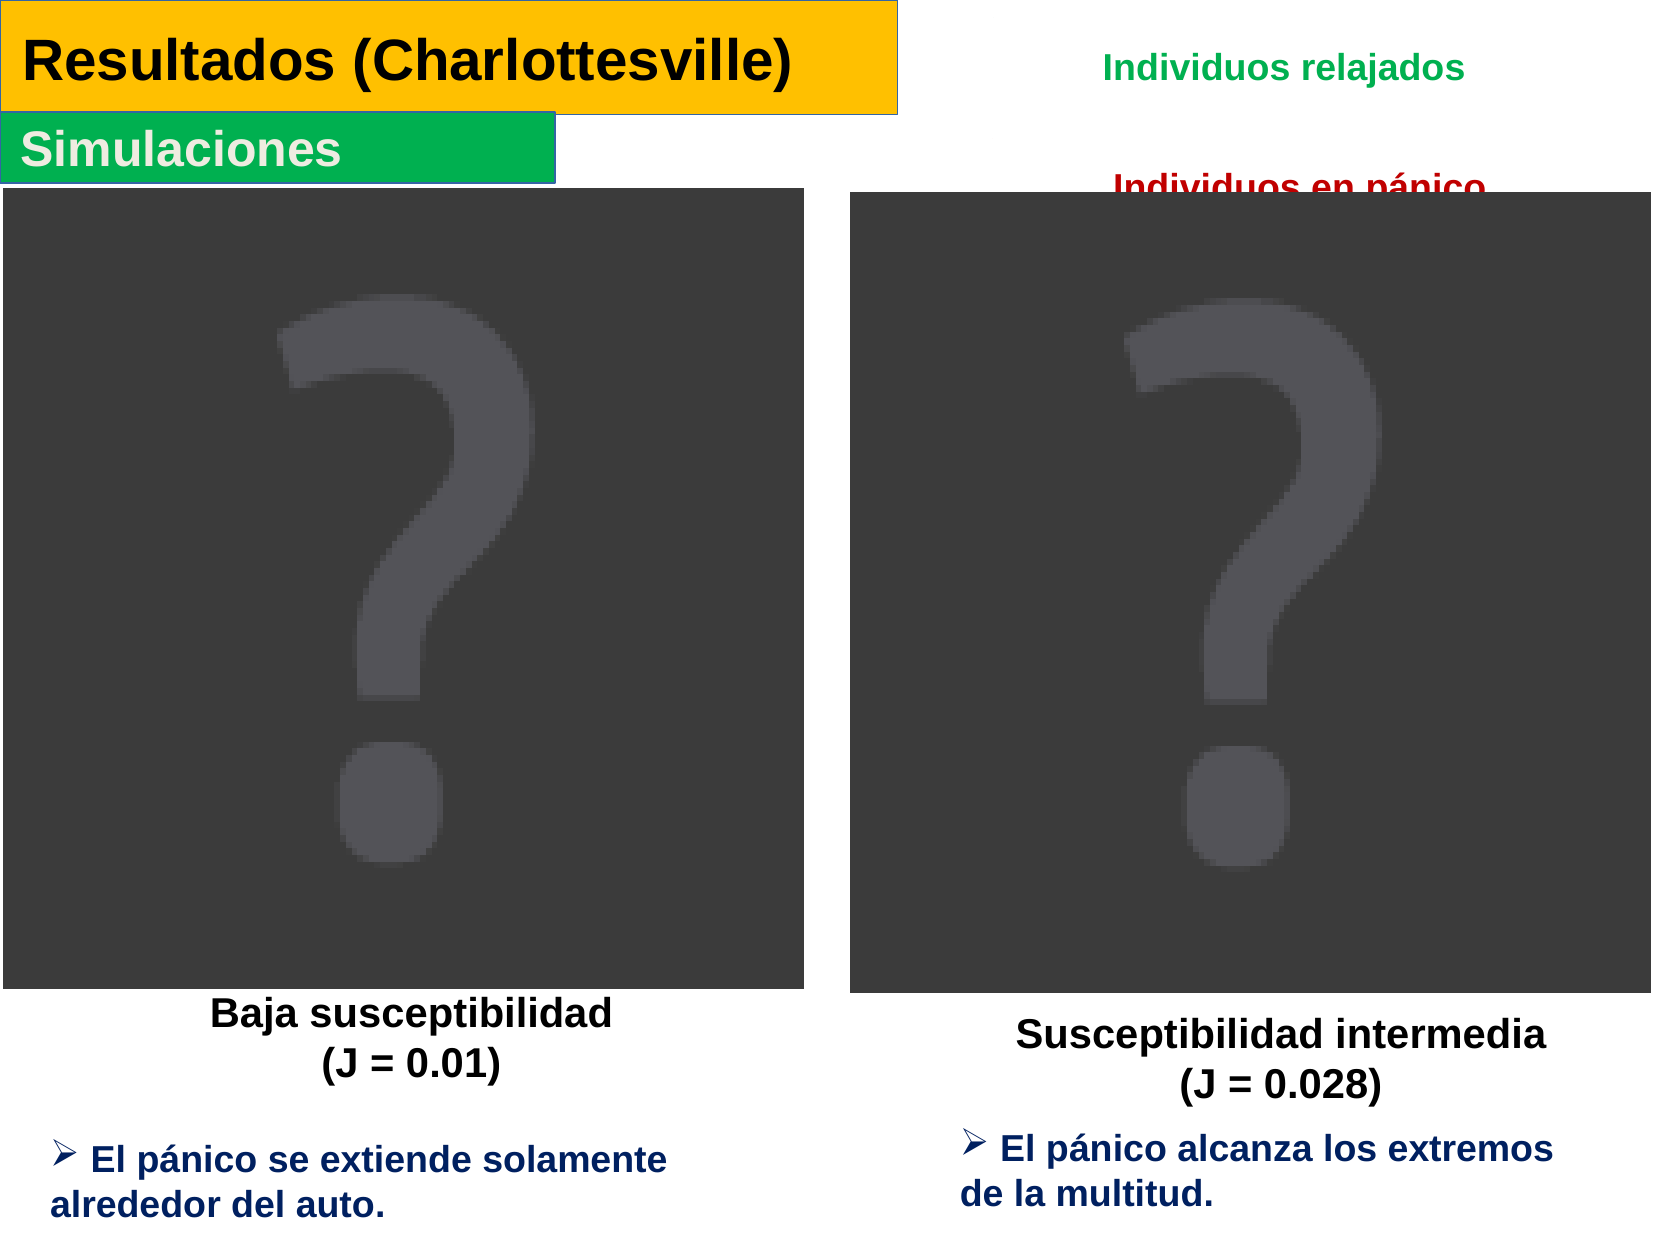

Introducción
Resultados (Charlottesville)
Individuos relajados
Simulaciones
Individuos en pánico
Individuos recuperados
Baja susceptibilidad
(J = 0.01)
Susceptibilidad intermedia
(J = 0.028)
 El pánico alcanza los extremos de la multitud.
 El pánico se extiende solamente alrededor del auto.